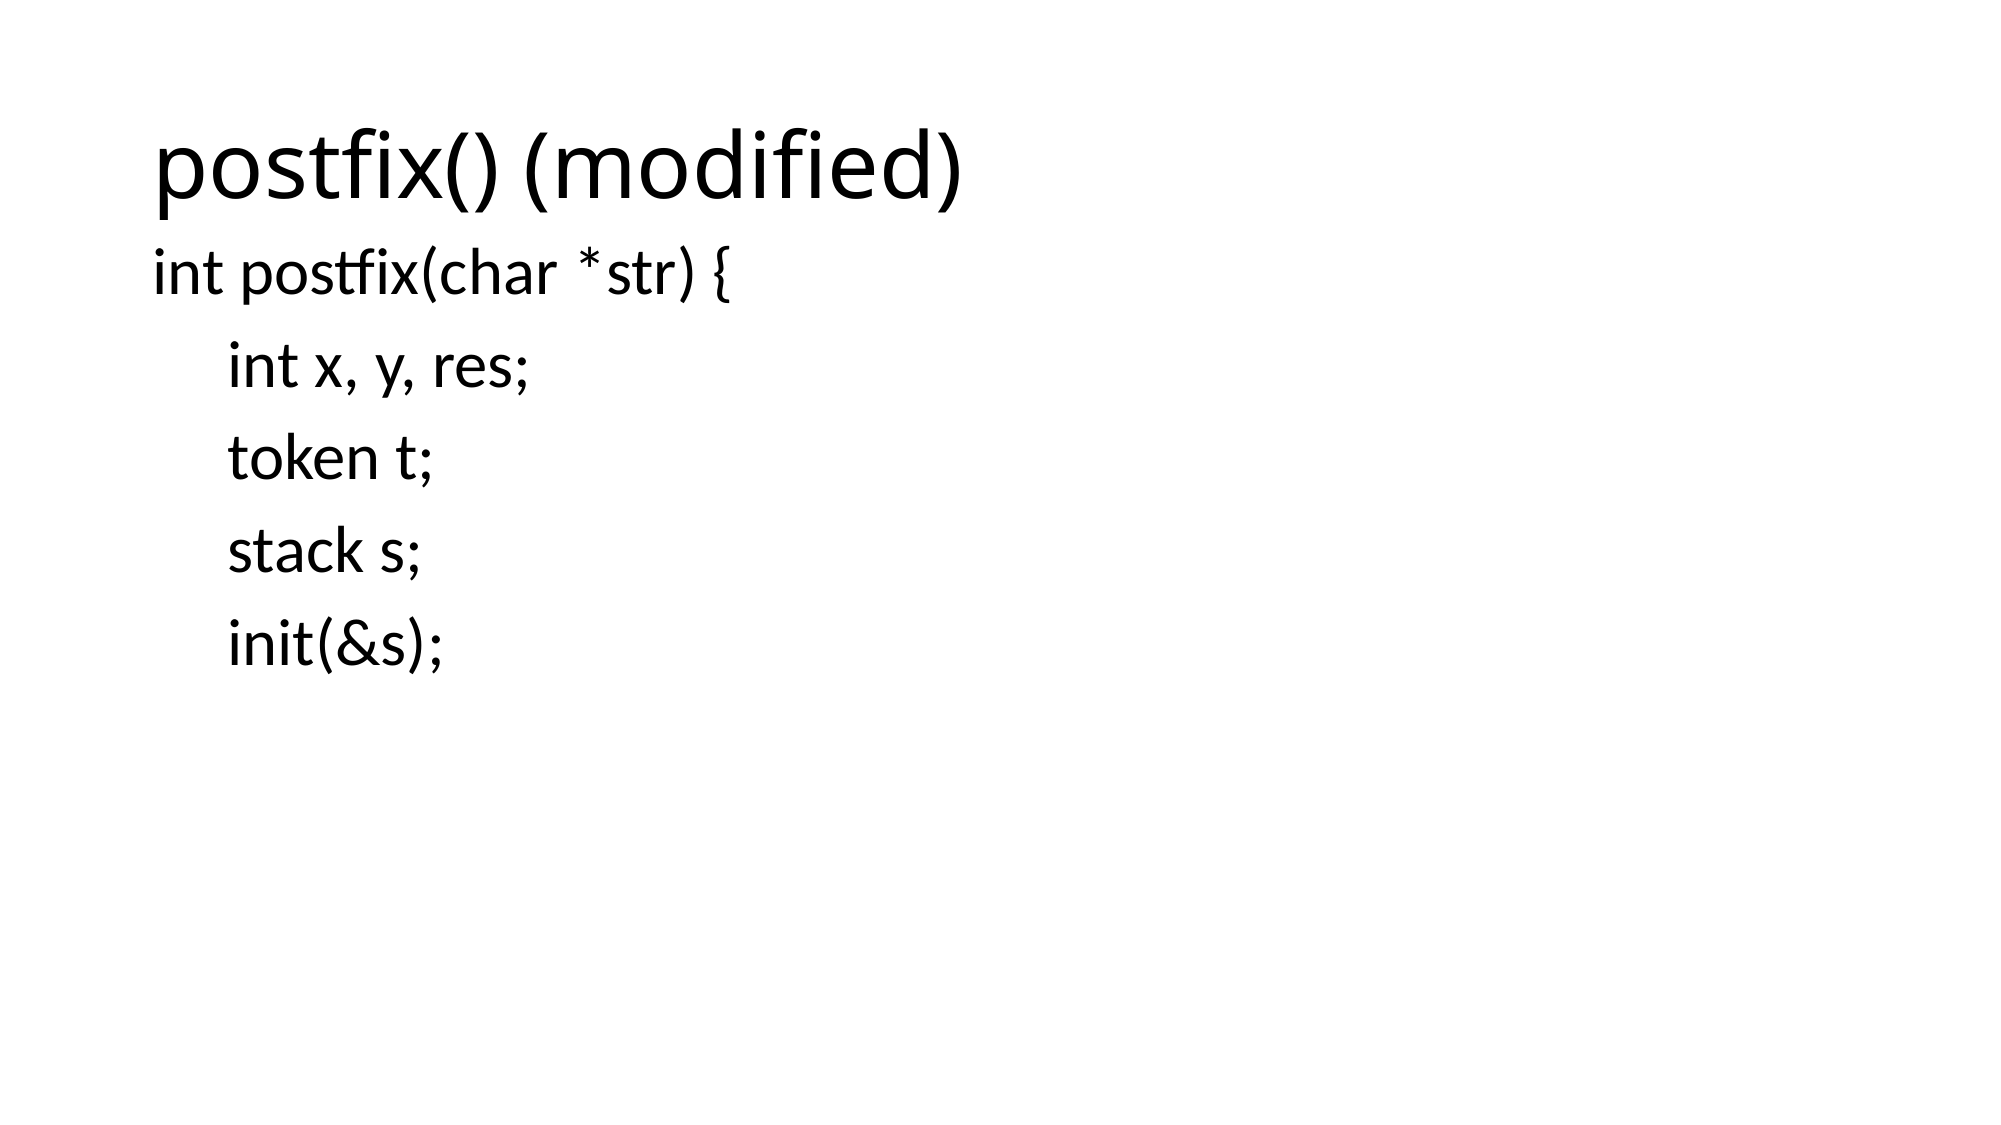

# postfix() (modified)
int postfix(char *str) {
	int x, y, res;
	token t;
	stack s;
	init(&s);